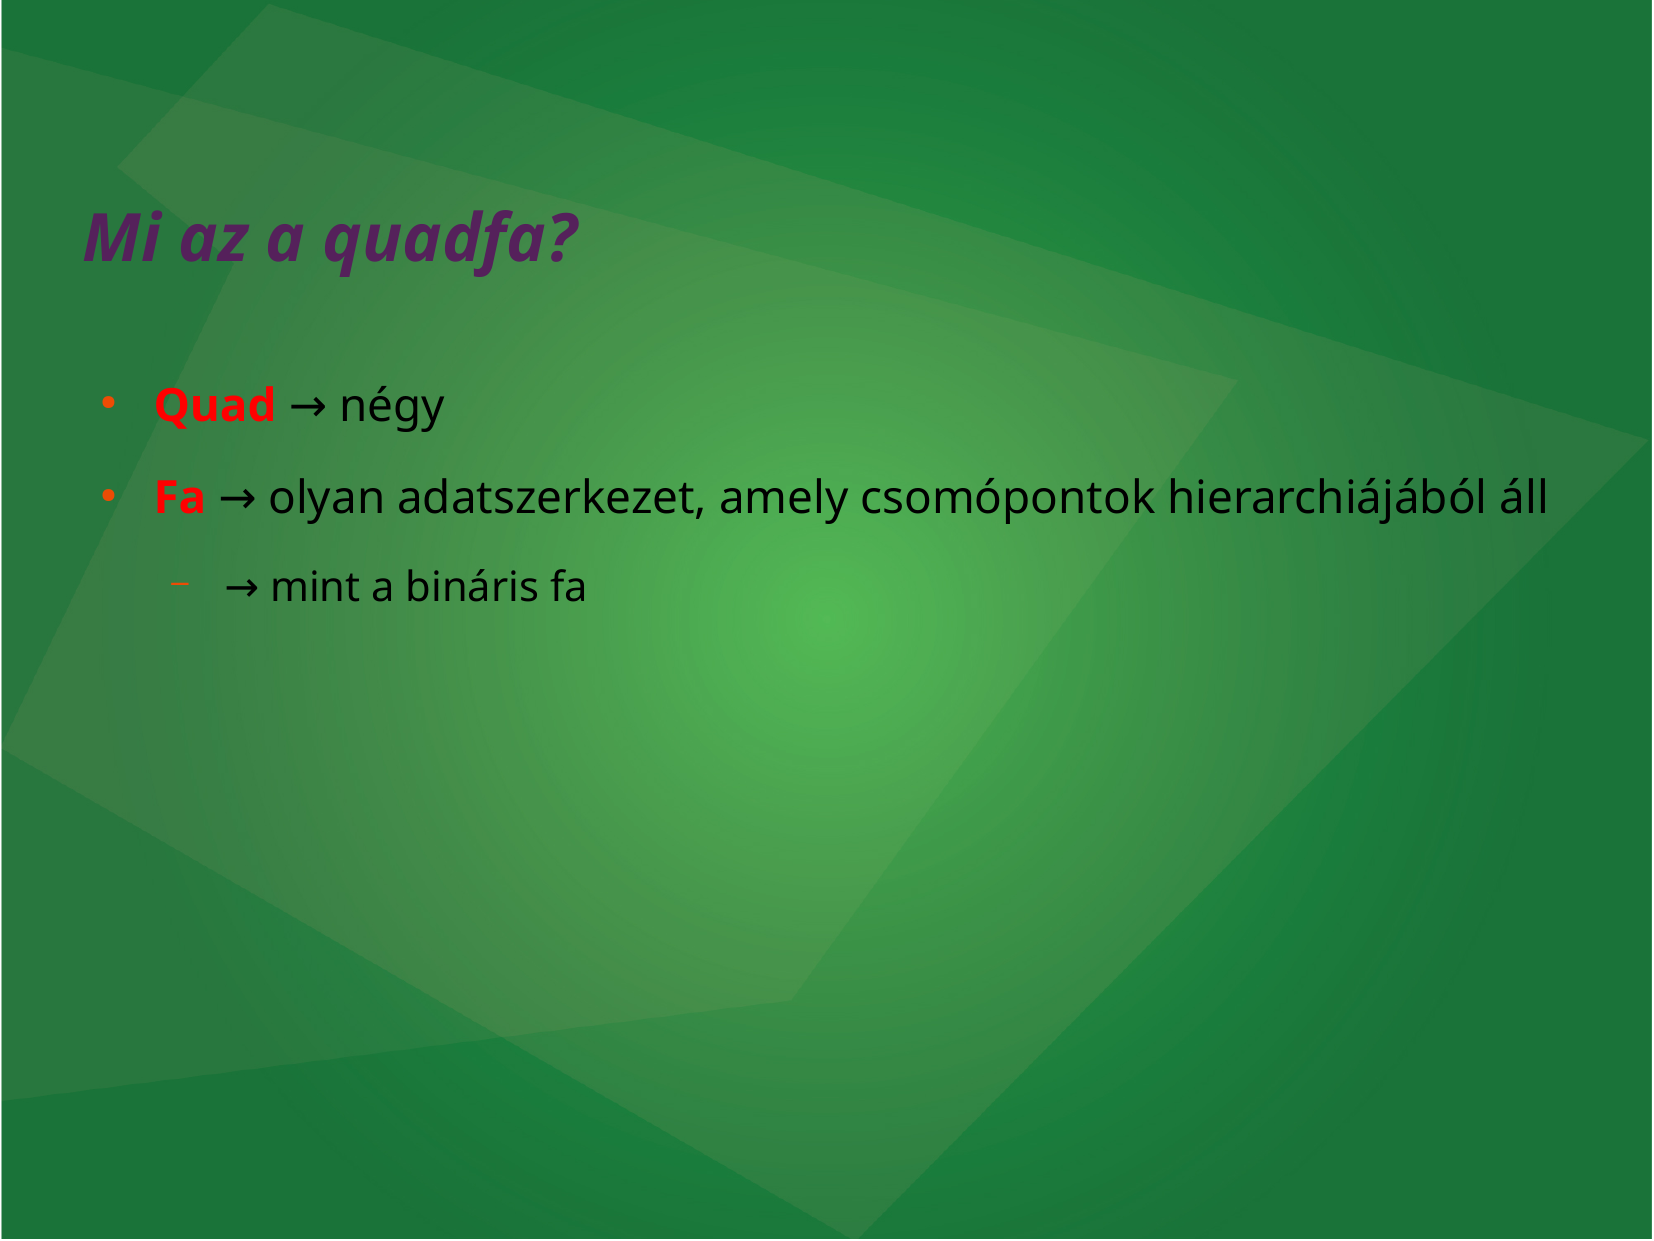

# Mi az a quadfa?
Quad → négy
Fa → olyan adatszerkezet, amely csomópontok hierarchiájából áll
→ mint a bináris fa